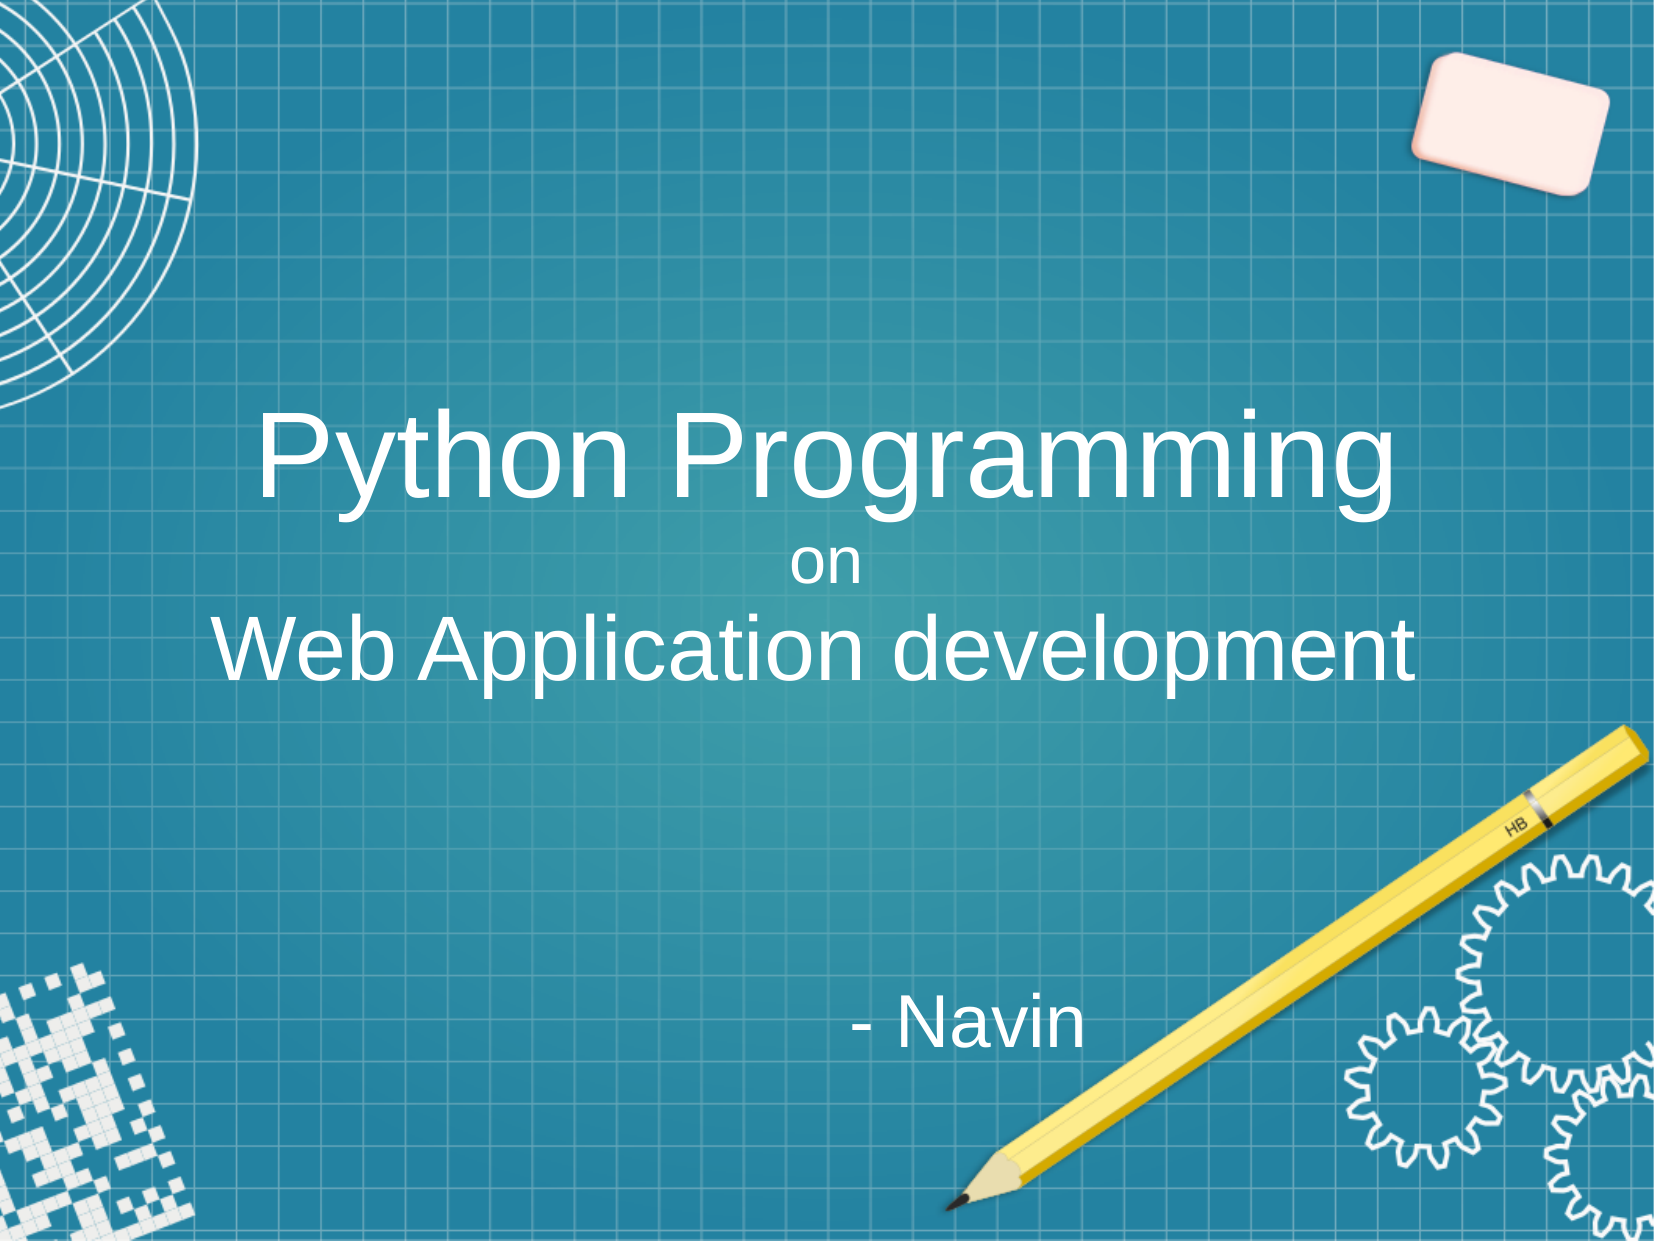

# Python Programming on Web Application development
- Navin